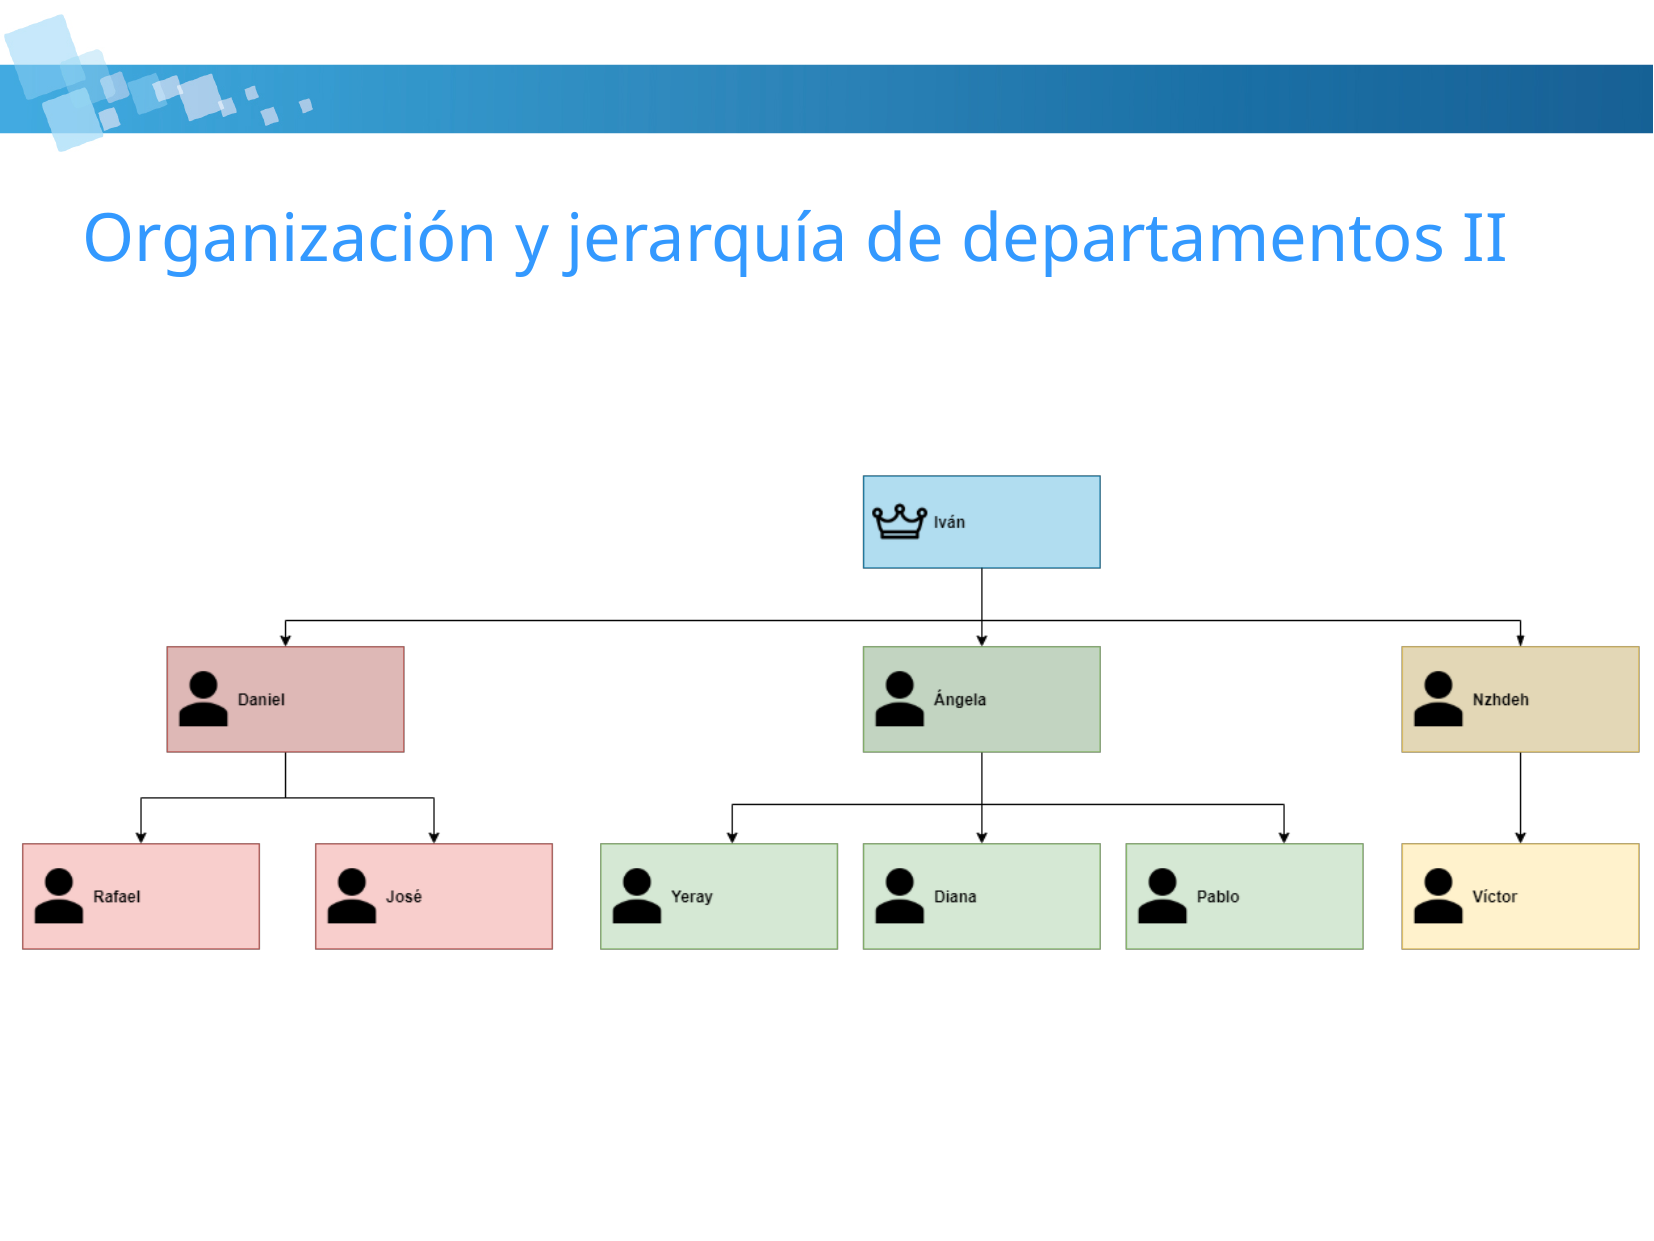

# Organización y jerarquía de departamentos II